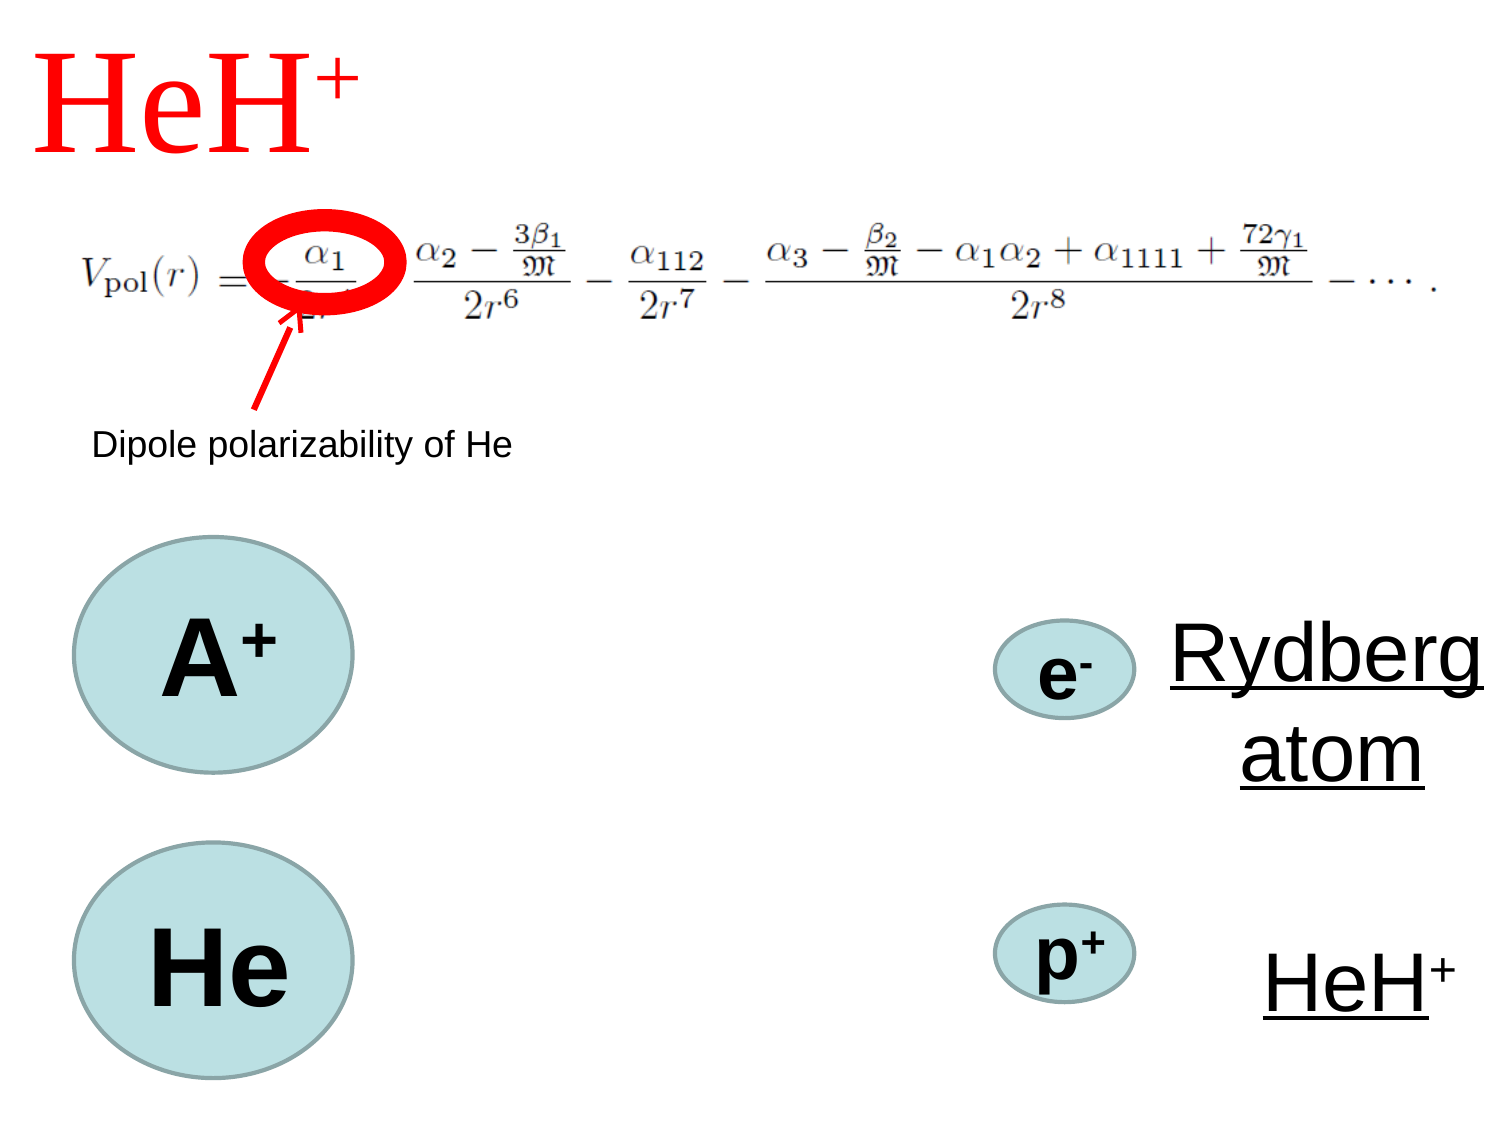

HeH+
Dipole polarizability of He
A+
Rydberg
 atom
 HeH+
e-
He
p+